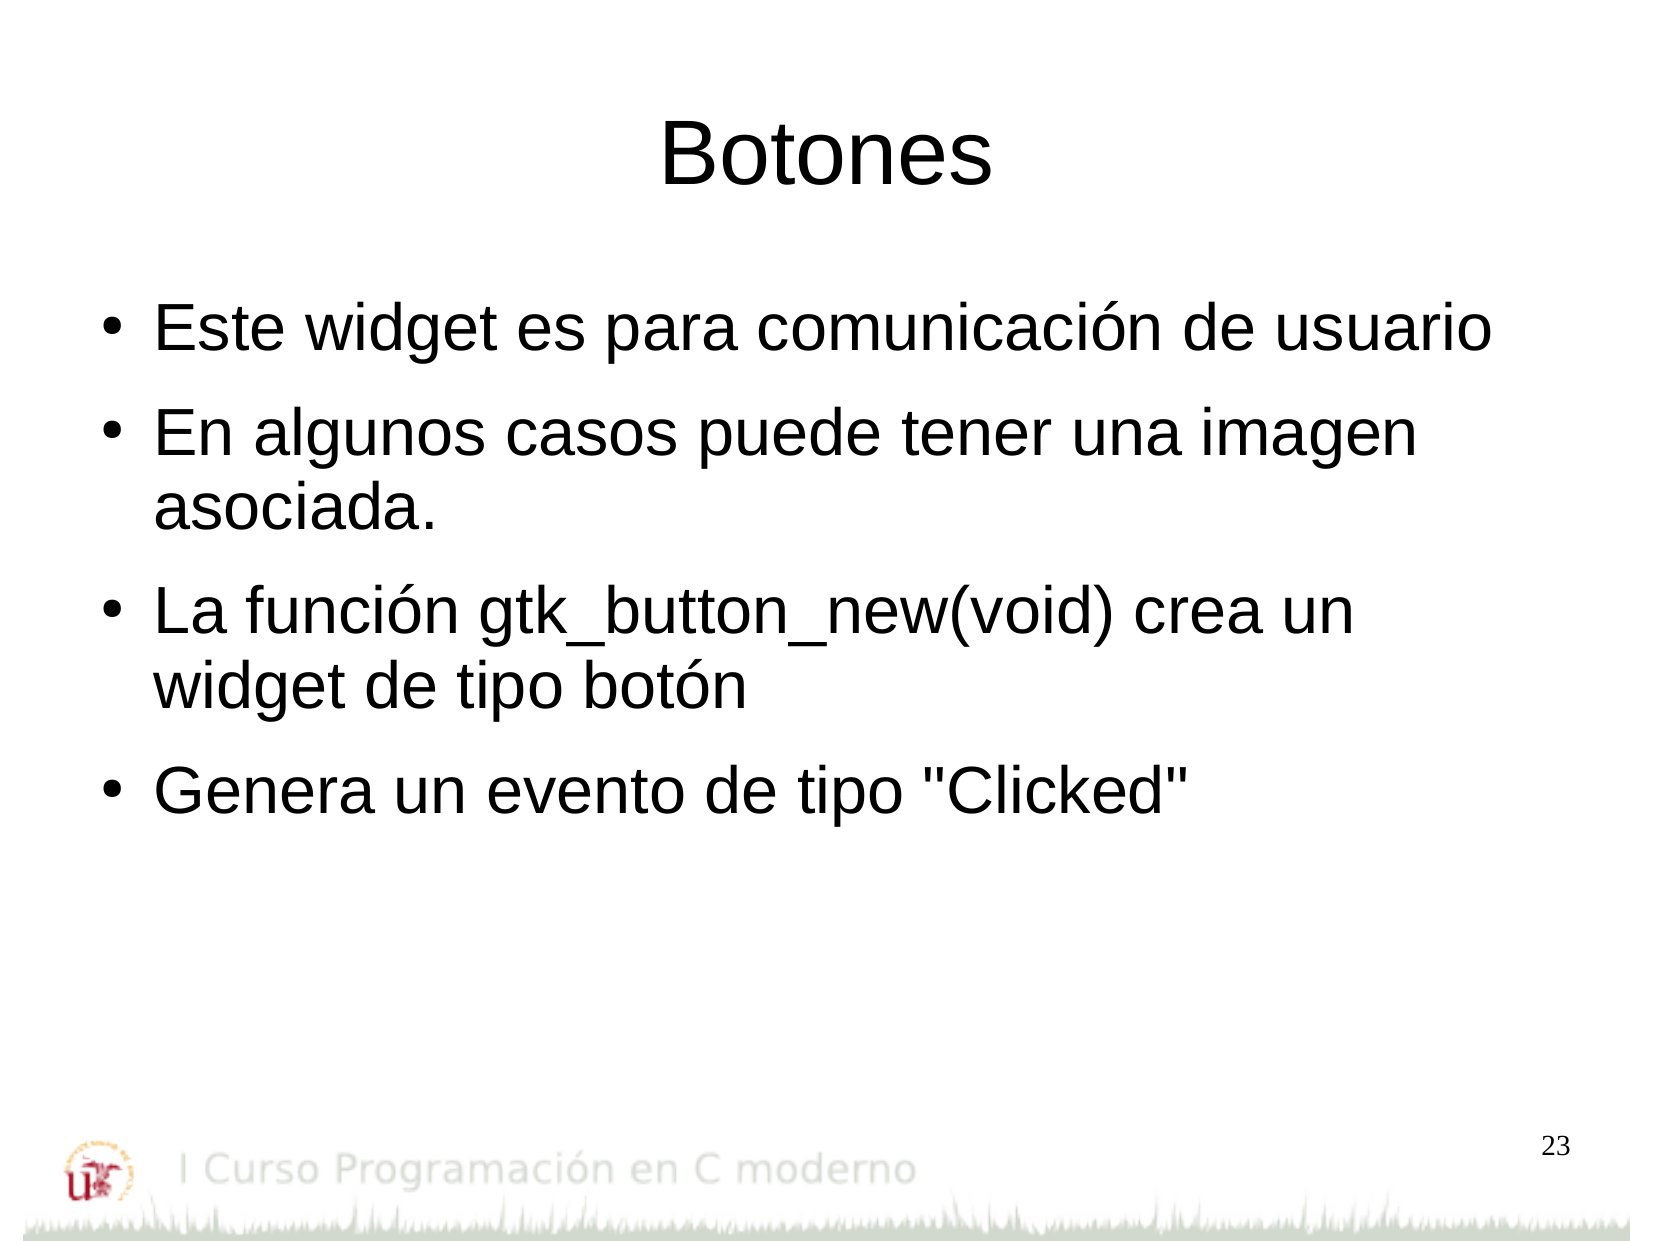

# Botones
Este widget es para comunicación de usuario
En algunos casos puede tener una imagen asociada.
La función gtk_button_new(void) crea un widget de tipo botón
Genera un evento de tipo "Clicked"
23